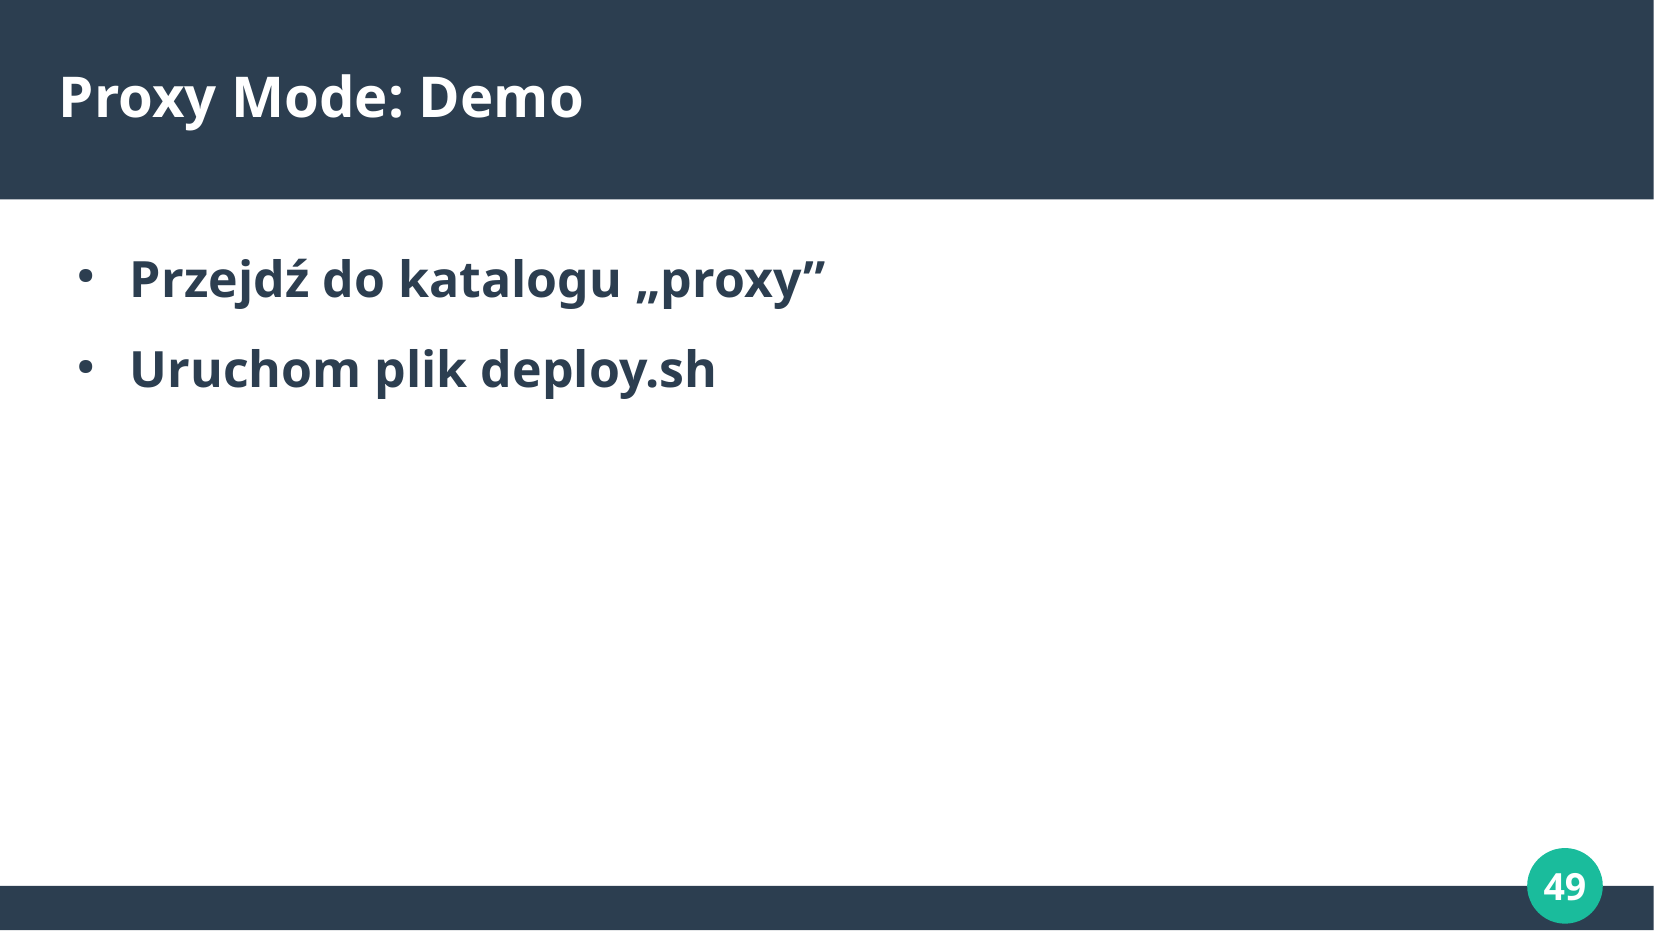

# Proxy Mode: Demo
Przejdź do katalogu „proxy”
Uruchom plik deploy.sh